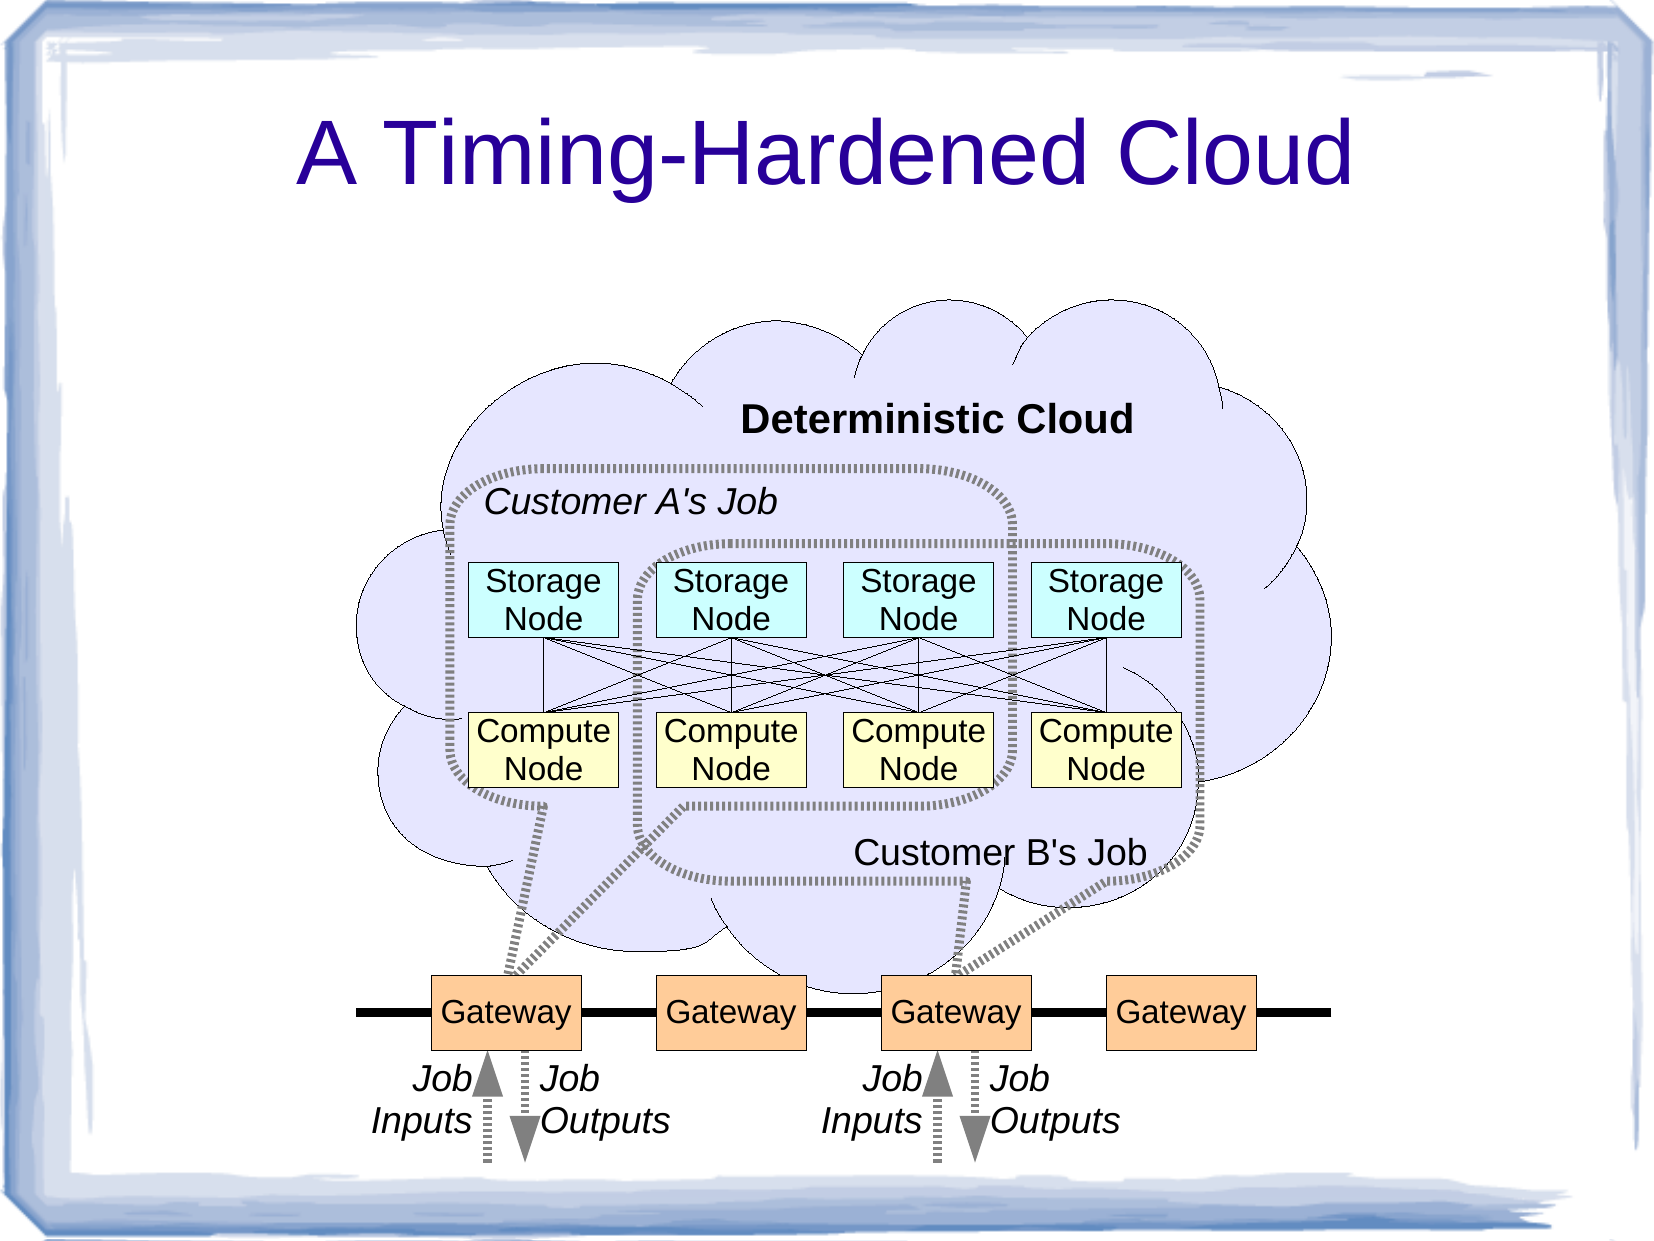

# A Timing-Hardened Cloud
Deterministic Cloud
Customer A's Job
Customer B's Job
Storage
Node
Storage
Node
Storage
Node
Storage
Node
Compute
Node
Compute
Node
Compute
Node
Compute
Node
Gateway
Gateway
Gateway
Gateway
Job
Inputs
Job
Outputs
Job
Inputs
Job
Outputs